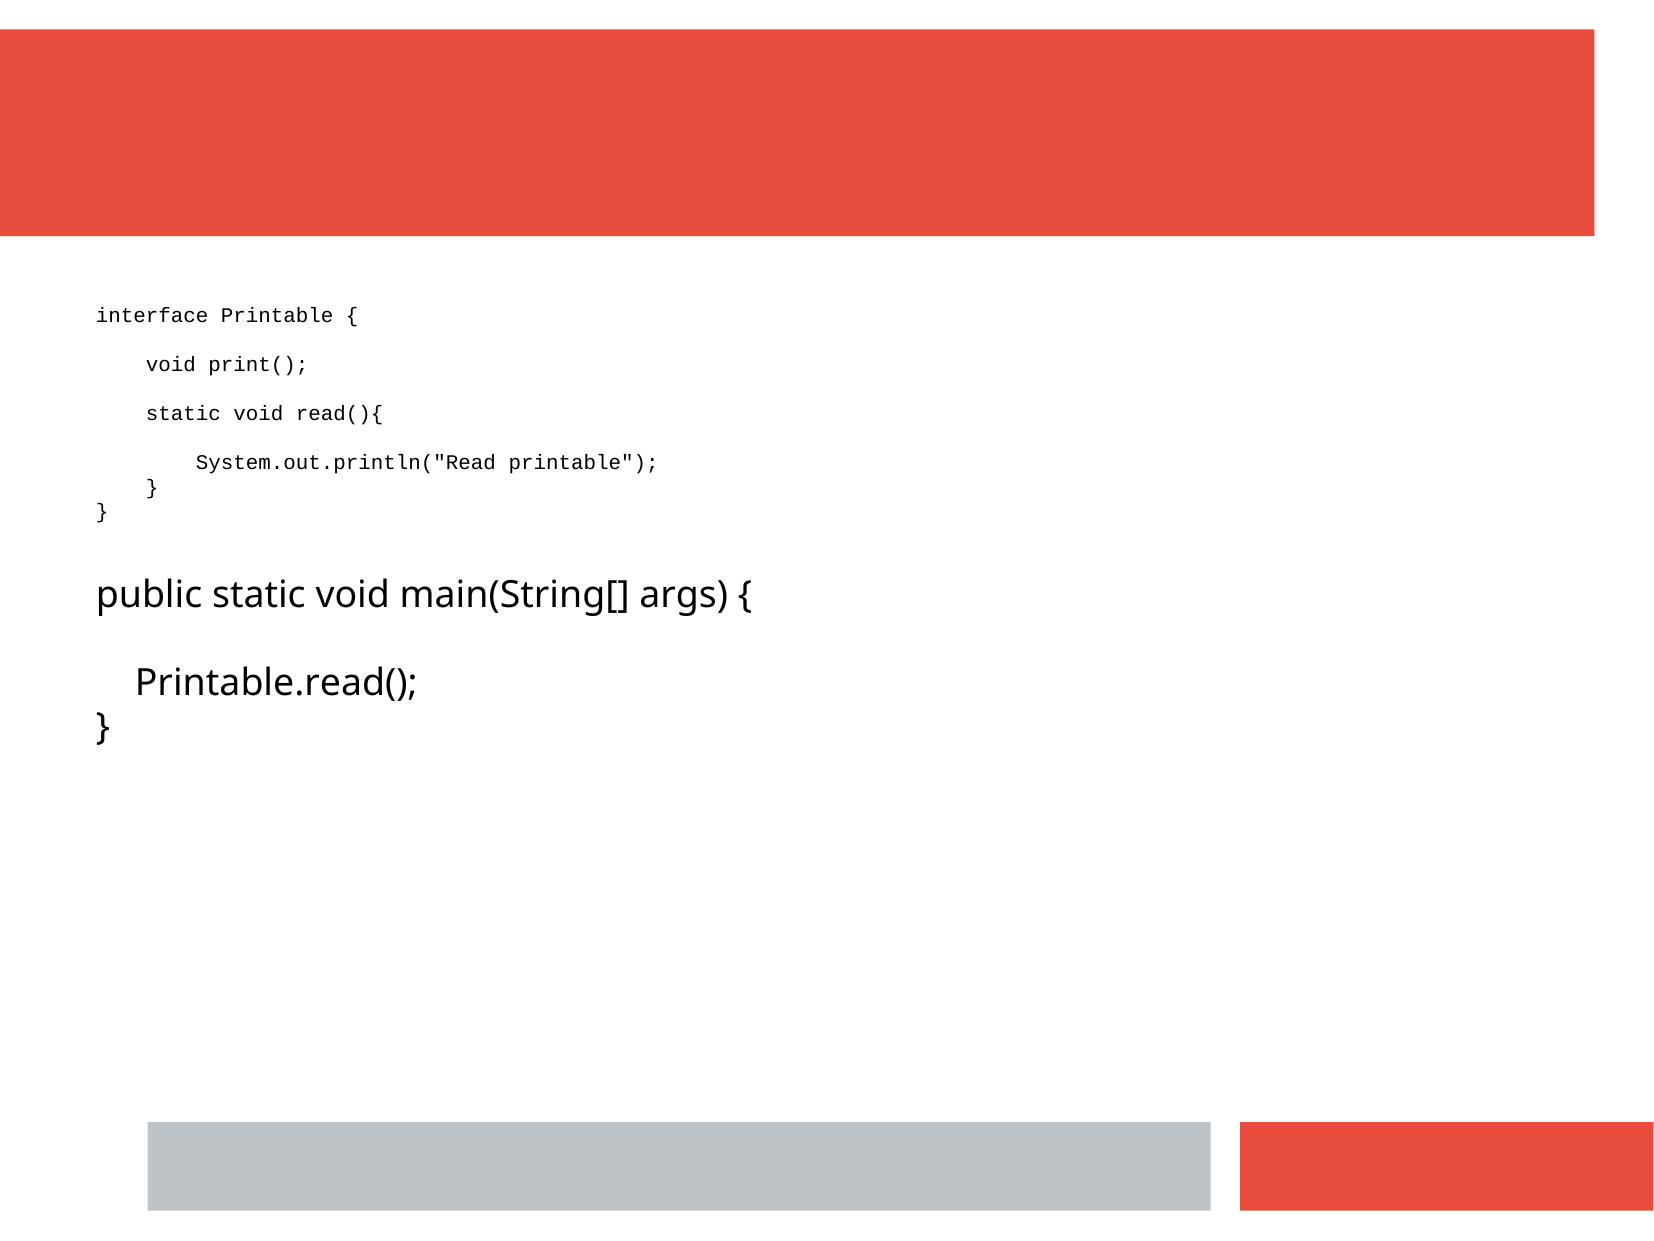

interface Printable {
 void print();
 static void read(){
 System.out.println("Read printable");
 }
}
public static void main(String[] args) {
 Printable.read();
}